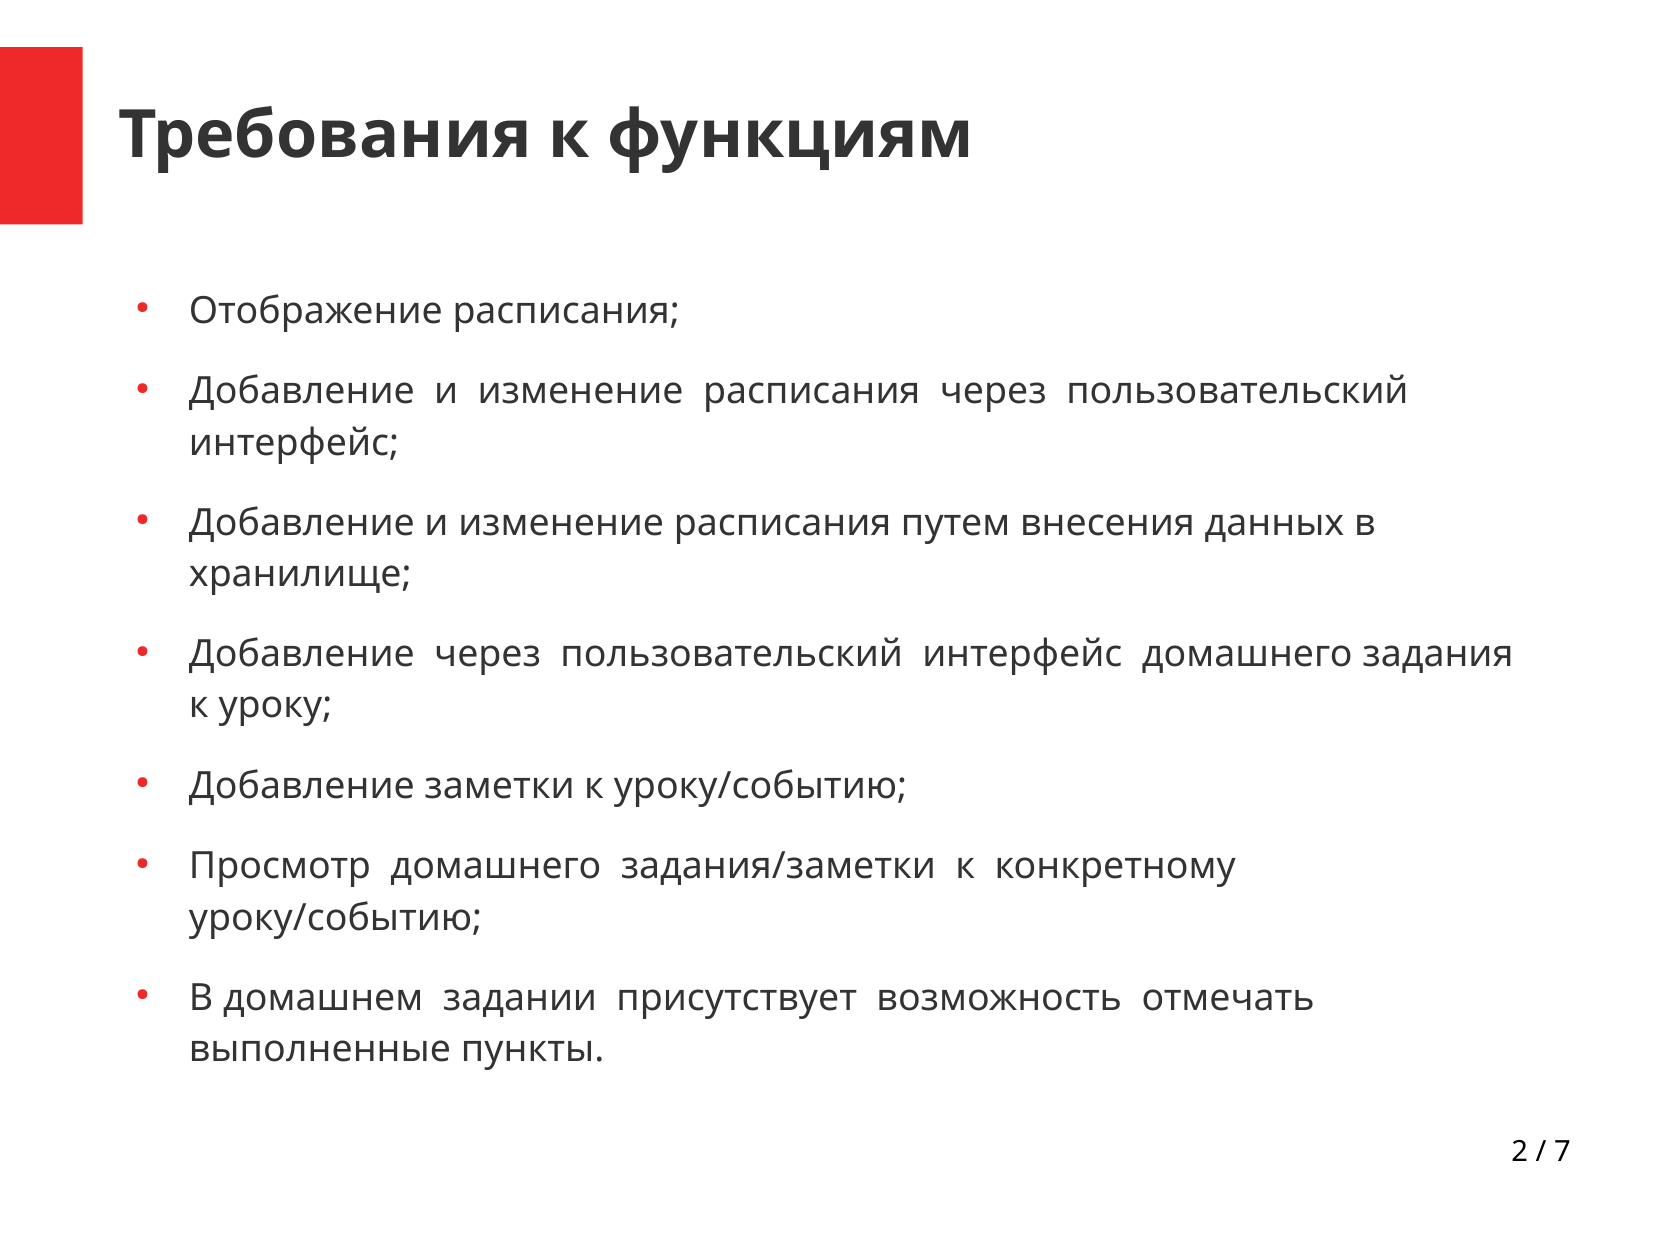

# Требования к функциям
Отображение расписания;
Добавление и изменение расписания через пользовательский интерфейс;
Добавление и изменение расписания путем внесения данных в хранилище;
Добавление через пользовательский интерфейс домашнего задания к уроку;
Добавление заметки к уроку/событию;
Просмотр домашнего задания/заметки к конкретному уроку/событию;
В домашнем задании присутствует возможность отмечать выполненные пункты.
2